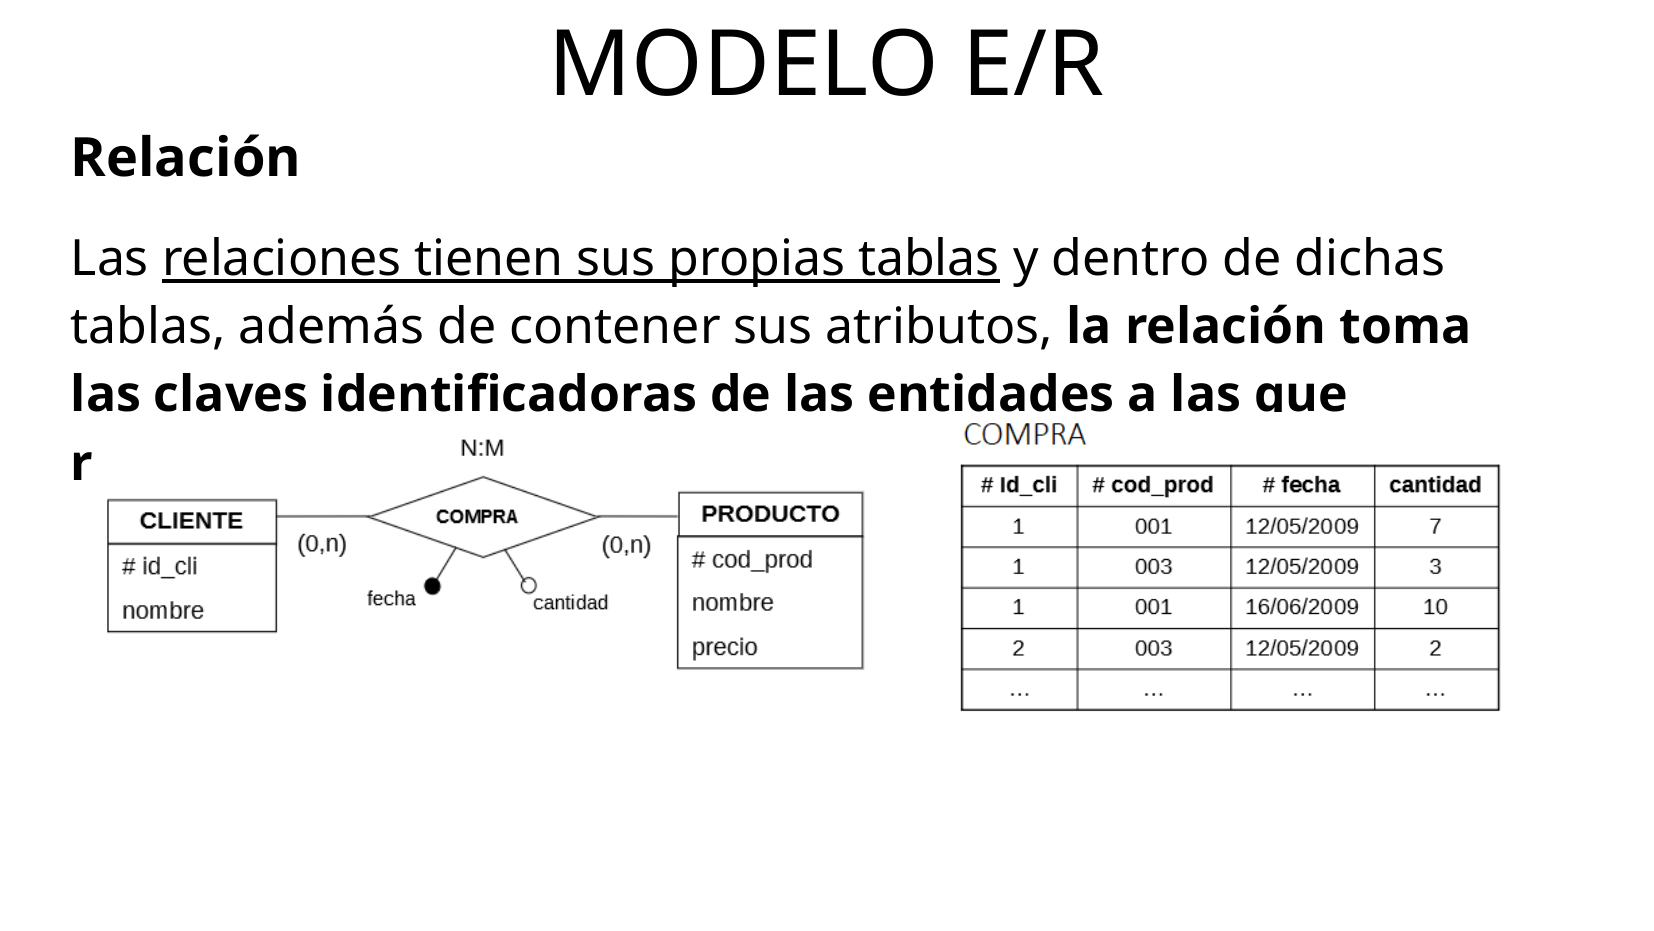

# MODELO E/R
Relación
Las relaciones tienen sus propias tablas y dentro de dichas tablas, además de contener sus atributos, la relación toma las claves identificadoras de las entidades a las que relaciona.